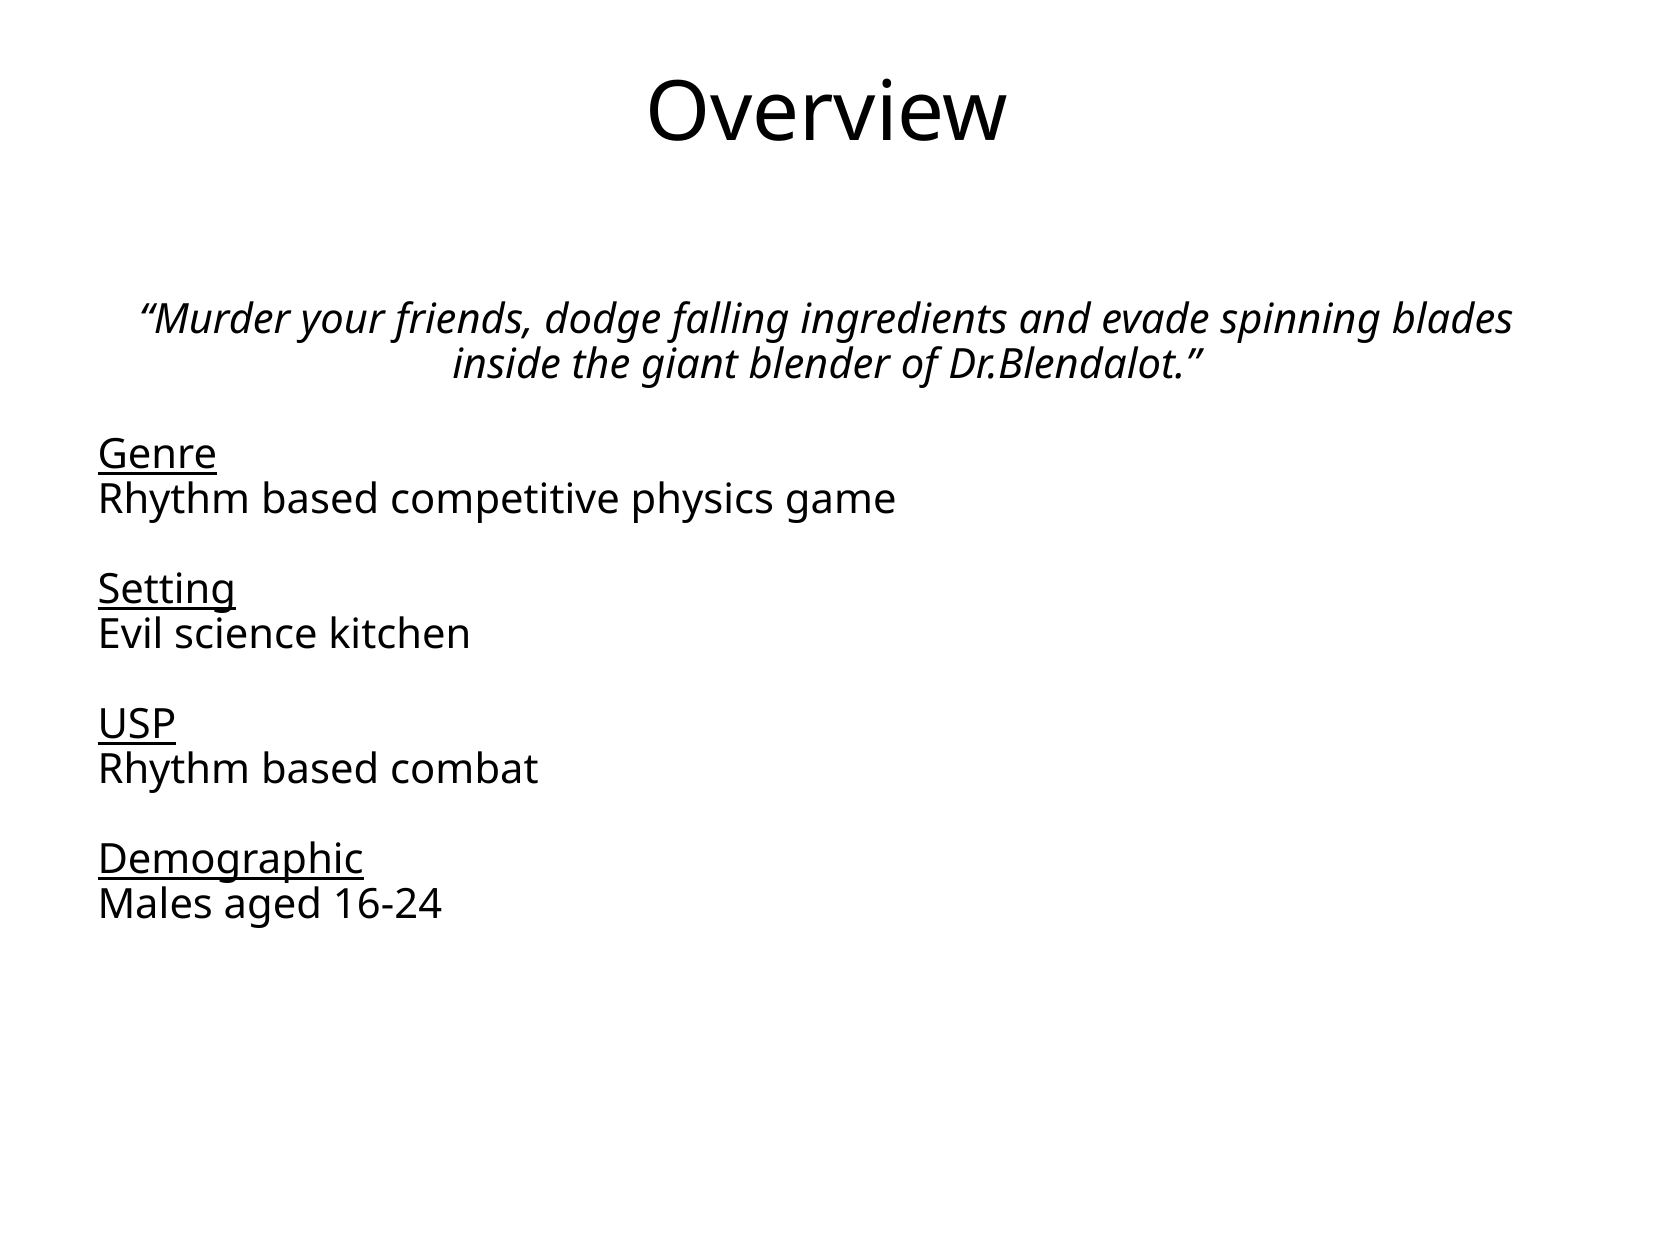

# Overview
“Murder your friends, dodge falling ingredients and evade spinning blades inside the giant blender of Dr.Blendalot.”
Genre
Rhythm based competitive physics game
Setting
Evil science kitchen
USP
Rhythm based combat
Demographic
Males aged 16-24